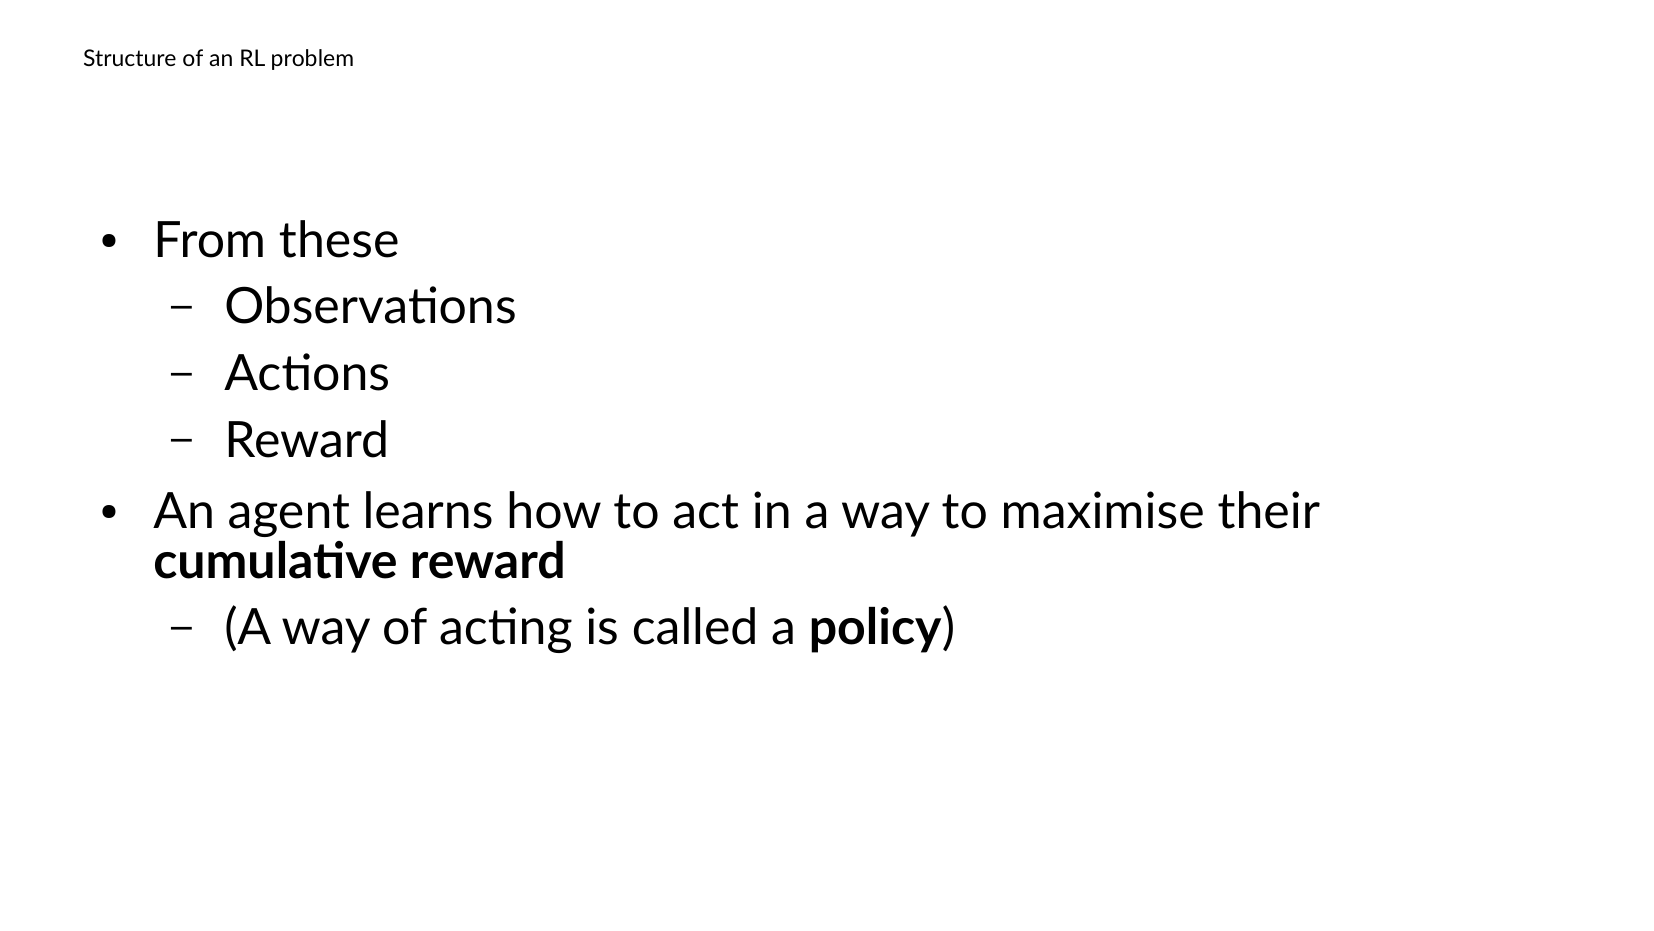

# Structure of an RL problem
From these
Observations
Actions
Reward
An agent learns how to act in a way to maximise their cumulative reward
(A way of acting is called a policy)